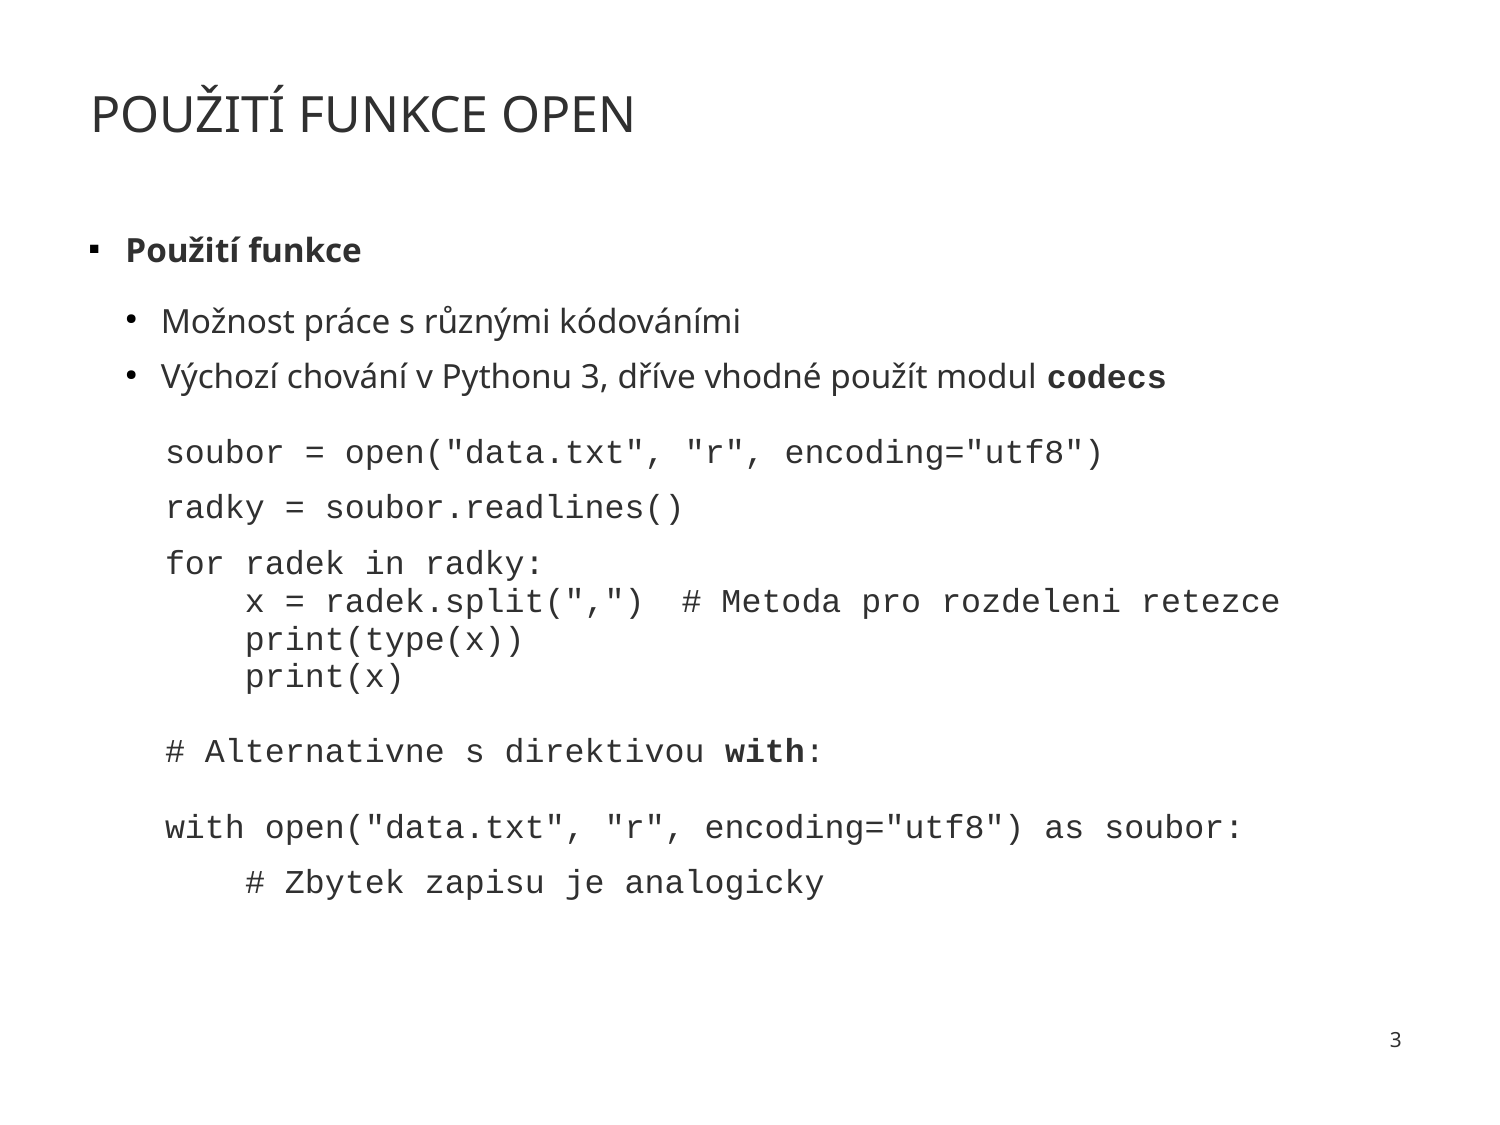

# PoužiTí funkce open
Použití funkce
Možnost práce s různými kódováními
Výchozí chování v Pythonu 3, dříve vhodné použít modul codecs
soubor = open("data.txt", "r", encoding="utf8")
radky = soubor.readlines()
for radek in radky:
 x = radek.split(",")	# Metoda pro rozdeleni retezce
 print(type(x))
 print(x)
# Alternativne s direktivou with:
with open("data.txt", "r", encoding="utf8") as soubor:
 # Zbytek zapisu je analogicky